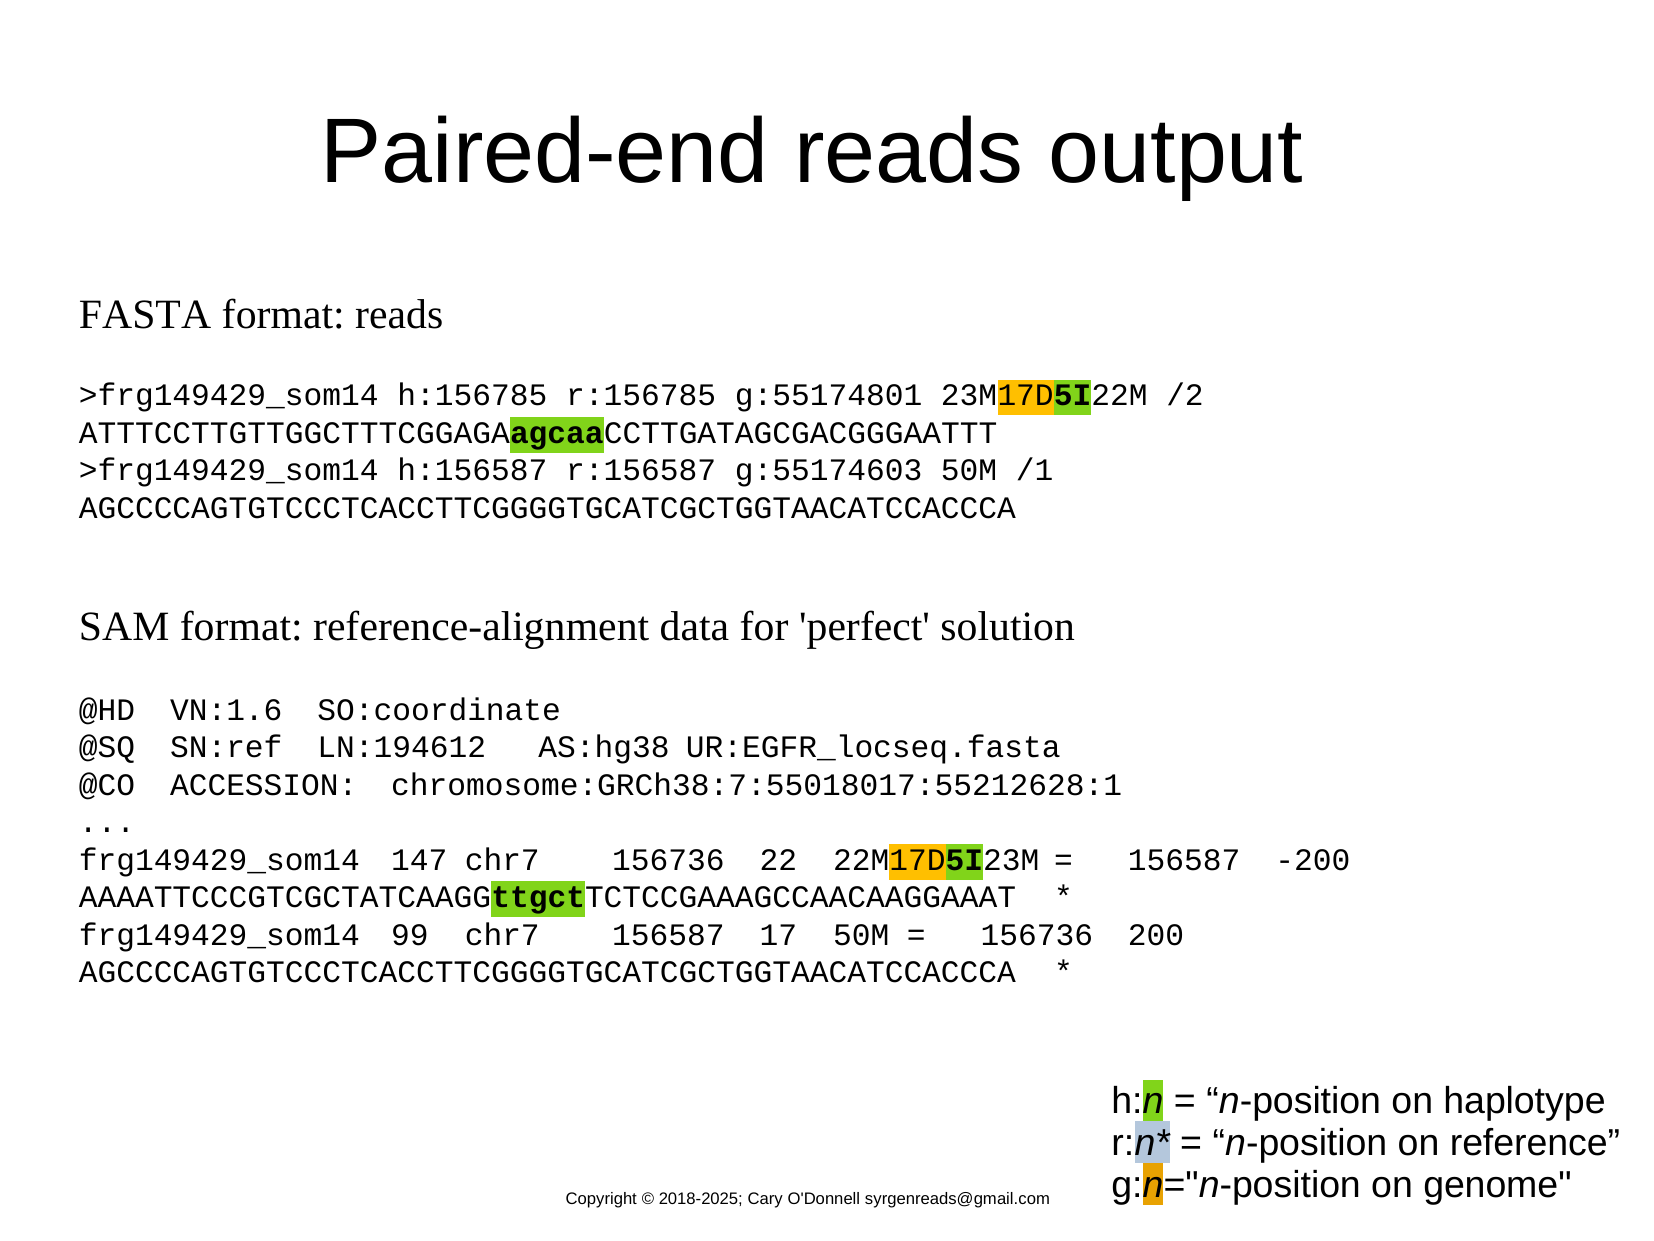

# Paired-end reads output
FASTA format: reads
>frg149429_som14 h:156785 r:156785 g:55174801 23M17D5I22M /2
ATTTCCTTGTTGGCTTTCGGAGAagcaaCCTTGATAGCGACGGGAATTT
>frg149429_som14 h:156587 r:156587 g:55174603 50M /1
AGCCCCAGTGTCCCTCACCTTCGGGGTGCATCGCTGGTAACATCCACCCA
SAM format: reference-alignment data for 'perfect' solution
@HD	VN:1.6	SO:coordinate
@SQ	SN:ref	LN:194612	AS:hg38	UR:EGFR_locseq.fasta
@CO	ACCESSION:	chromosome:GRCh38:7:55018017:55212628:1
...
frg149429_som14	147	chr7	156736	22	22M17D5I23M	=	156587	-200	AAAATTCCCGTCGCTATCAAGGttgctTCTCCGAAAGCCAACAAGGAAAT	*
frg149429_som14	99	chr7	156587	17	50M	=	156736	200	AGCCCCAGTGTCCCTCACCTTCGGGGTGCATCGCTGGTAACATCCACCCA	*
h:n = “n-position on haplotype
r:n* = “n-position on reference”
g:n="n-position on genome"